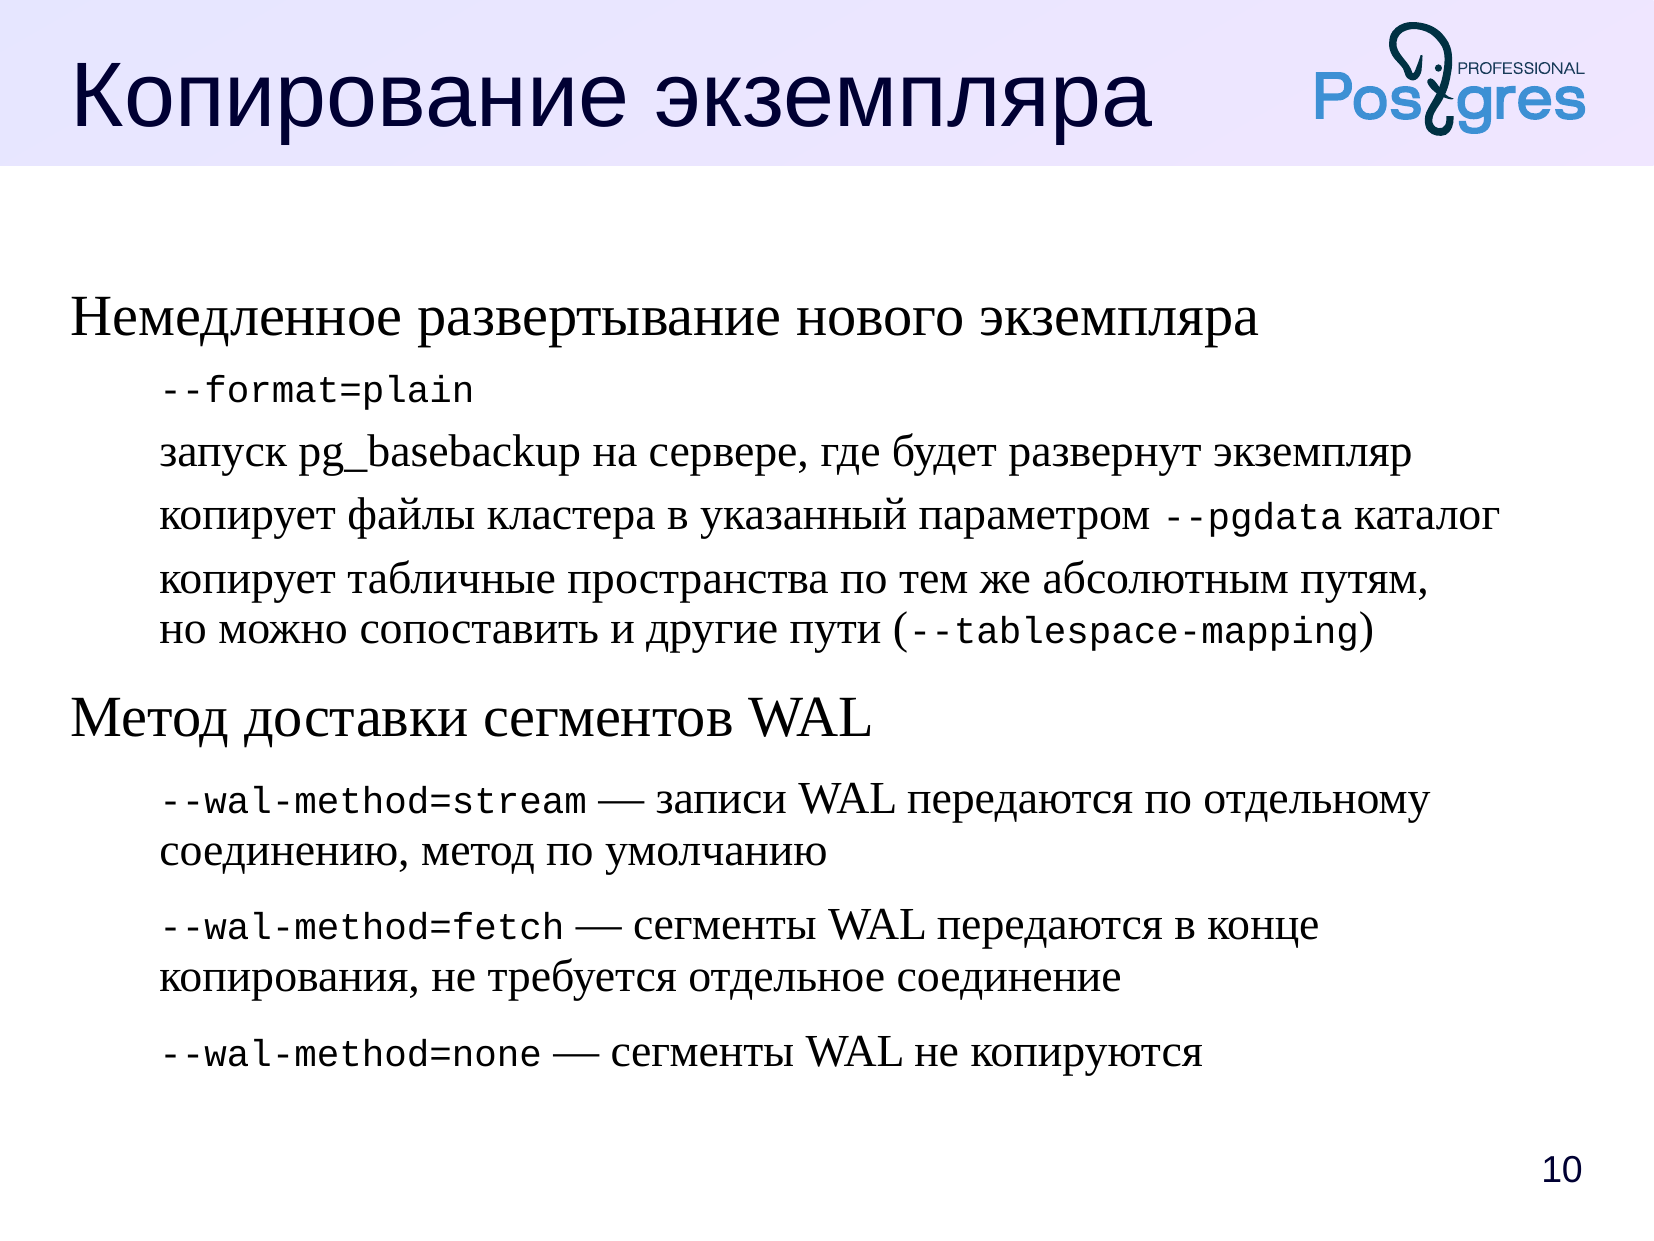

# Копирование экземпляра
Немедленное развертывание нового экземпляра
--format=plain
запуск pg_basebackup на сервере, где будет развернут экземпляр
копирует файлы кластера в указанный параметром --pgdata каталог
копирует табличные пространства по тем же абсолютным путям,
но можно сопоставить и другие пути (--tablespace-mapping)
Метод доставки сегментов WAL
--wal-method=stream — записи WAL передаются по отдельному соединению, метод по умолчанию
--wal-method=fetch — сегменты WAL передаются в конце копирования, не требуется отдельное соединение
--wal-method=none — сегменты WAL не копируются